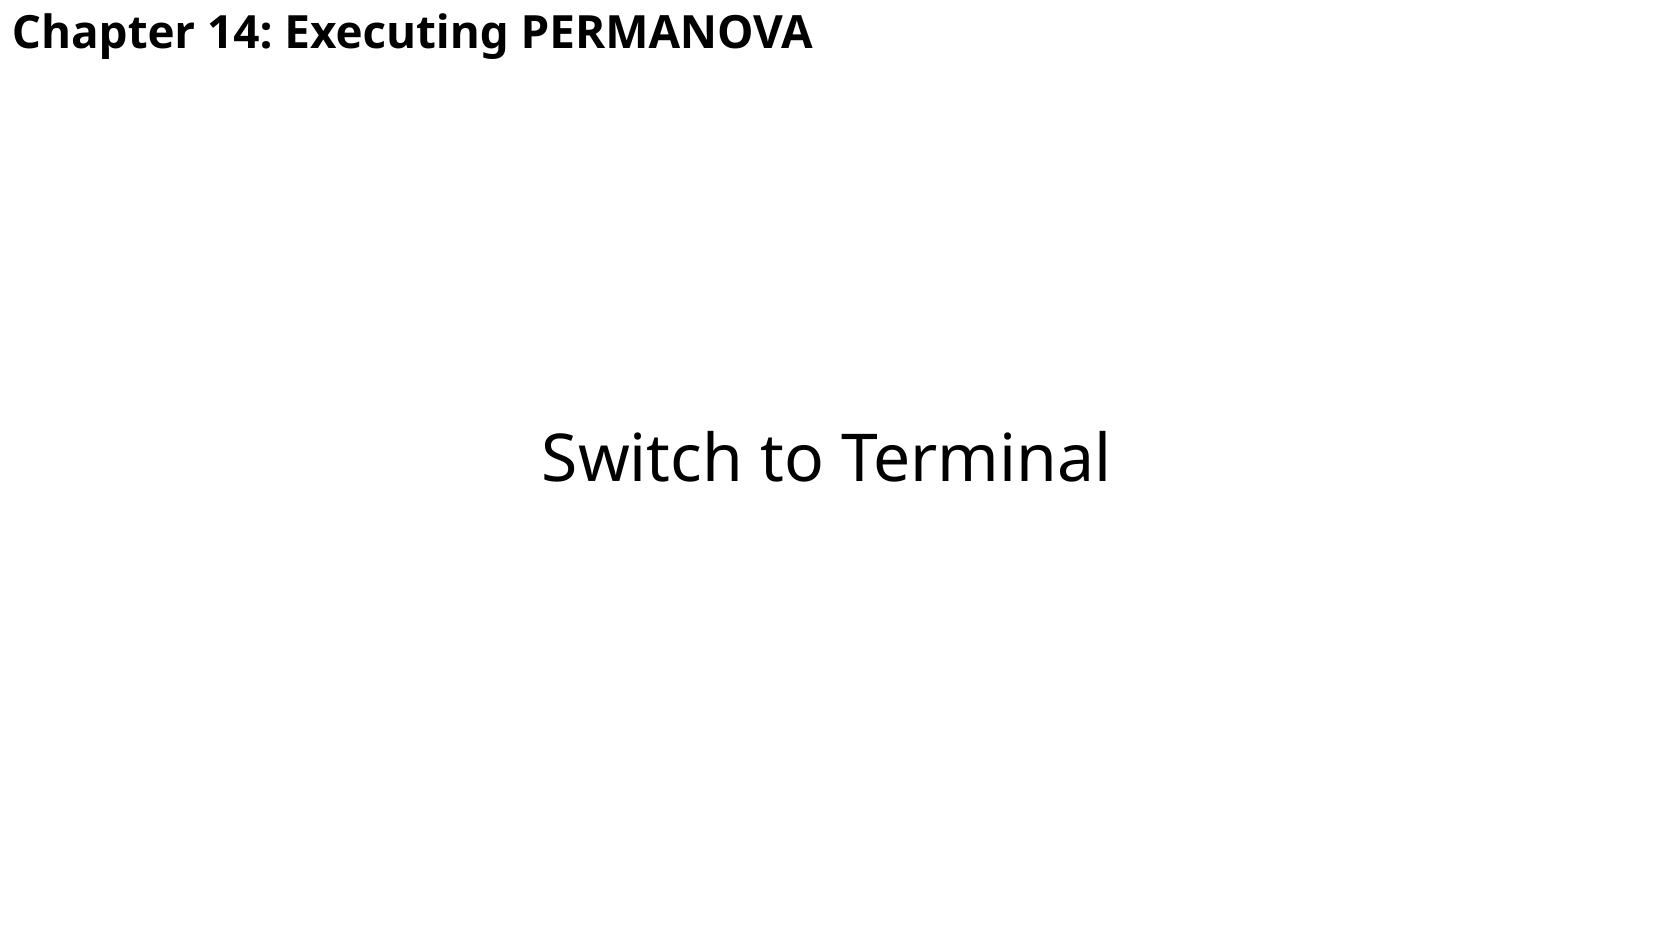

# Chapter 14: Executing PERMANOVA
Switch to Terminal